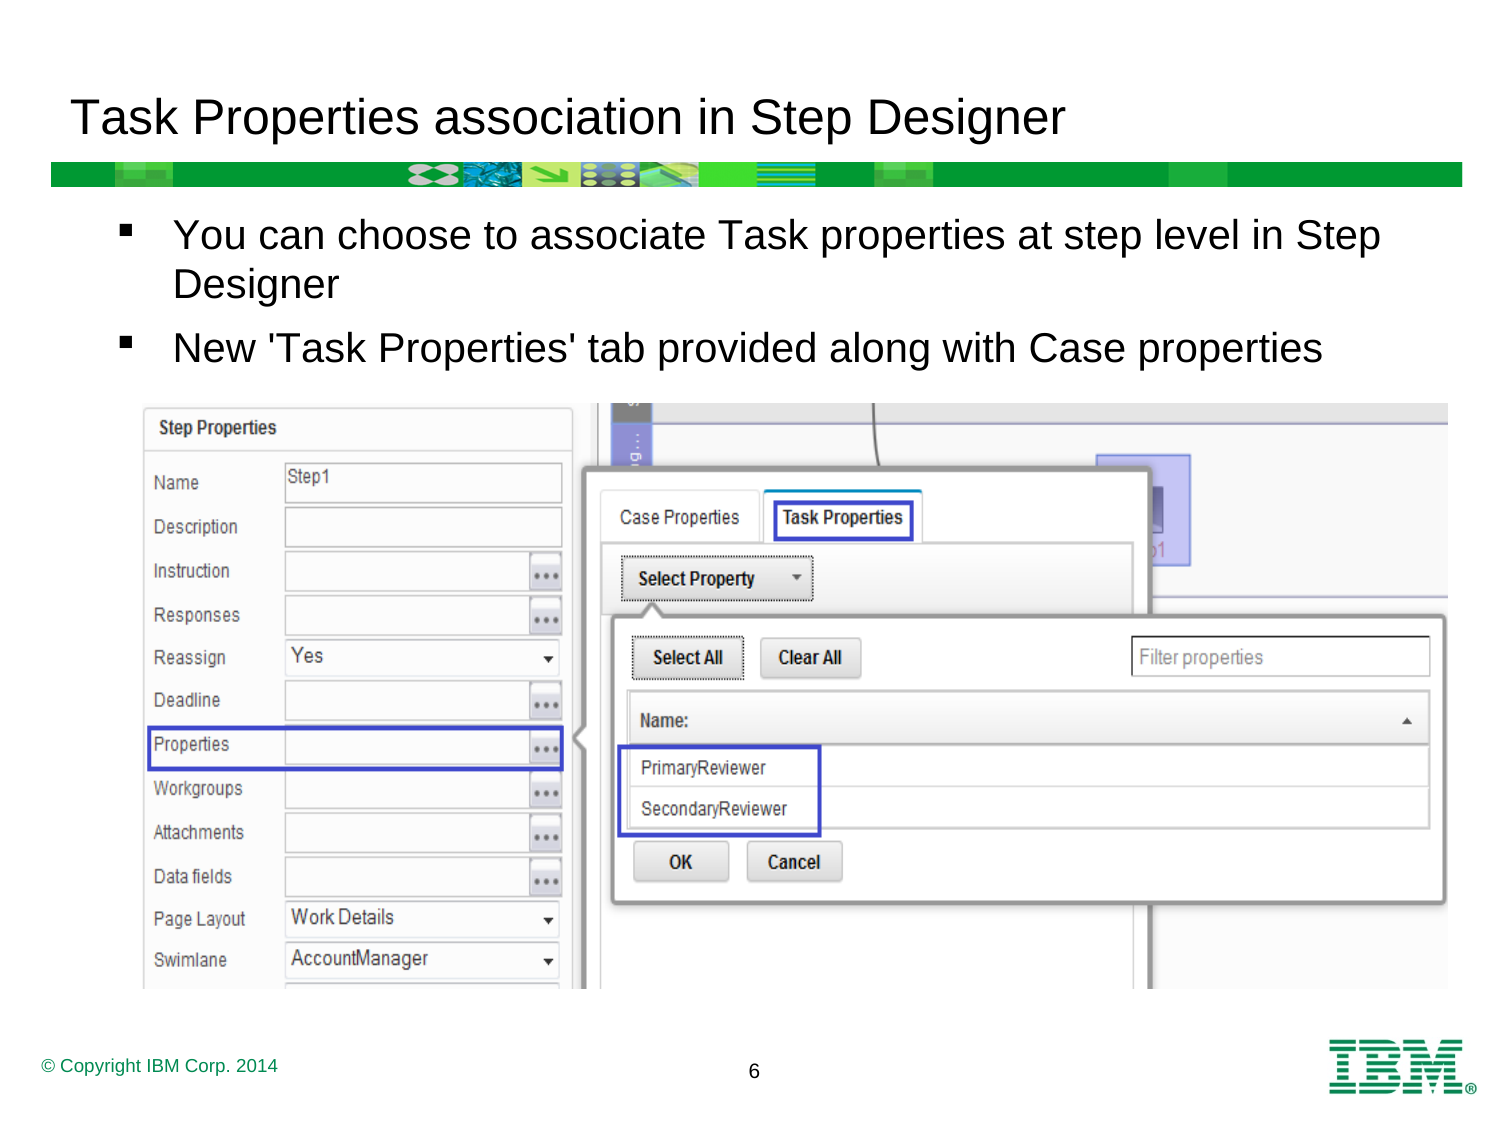

# Task Properties association in Step Designer
You can choose to associate Task properties at step level in Step Designer
New 'Task Properties' tab provided along with Case properties
6